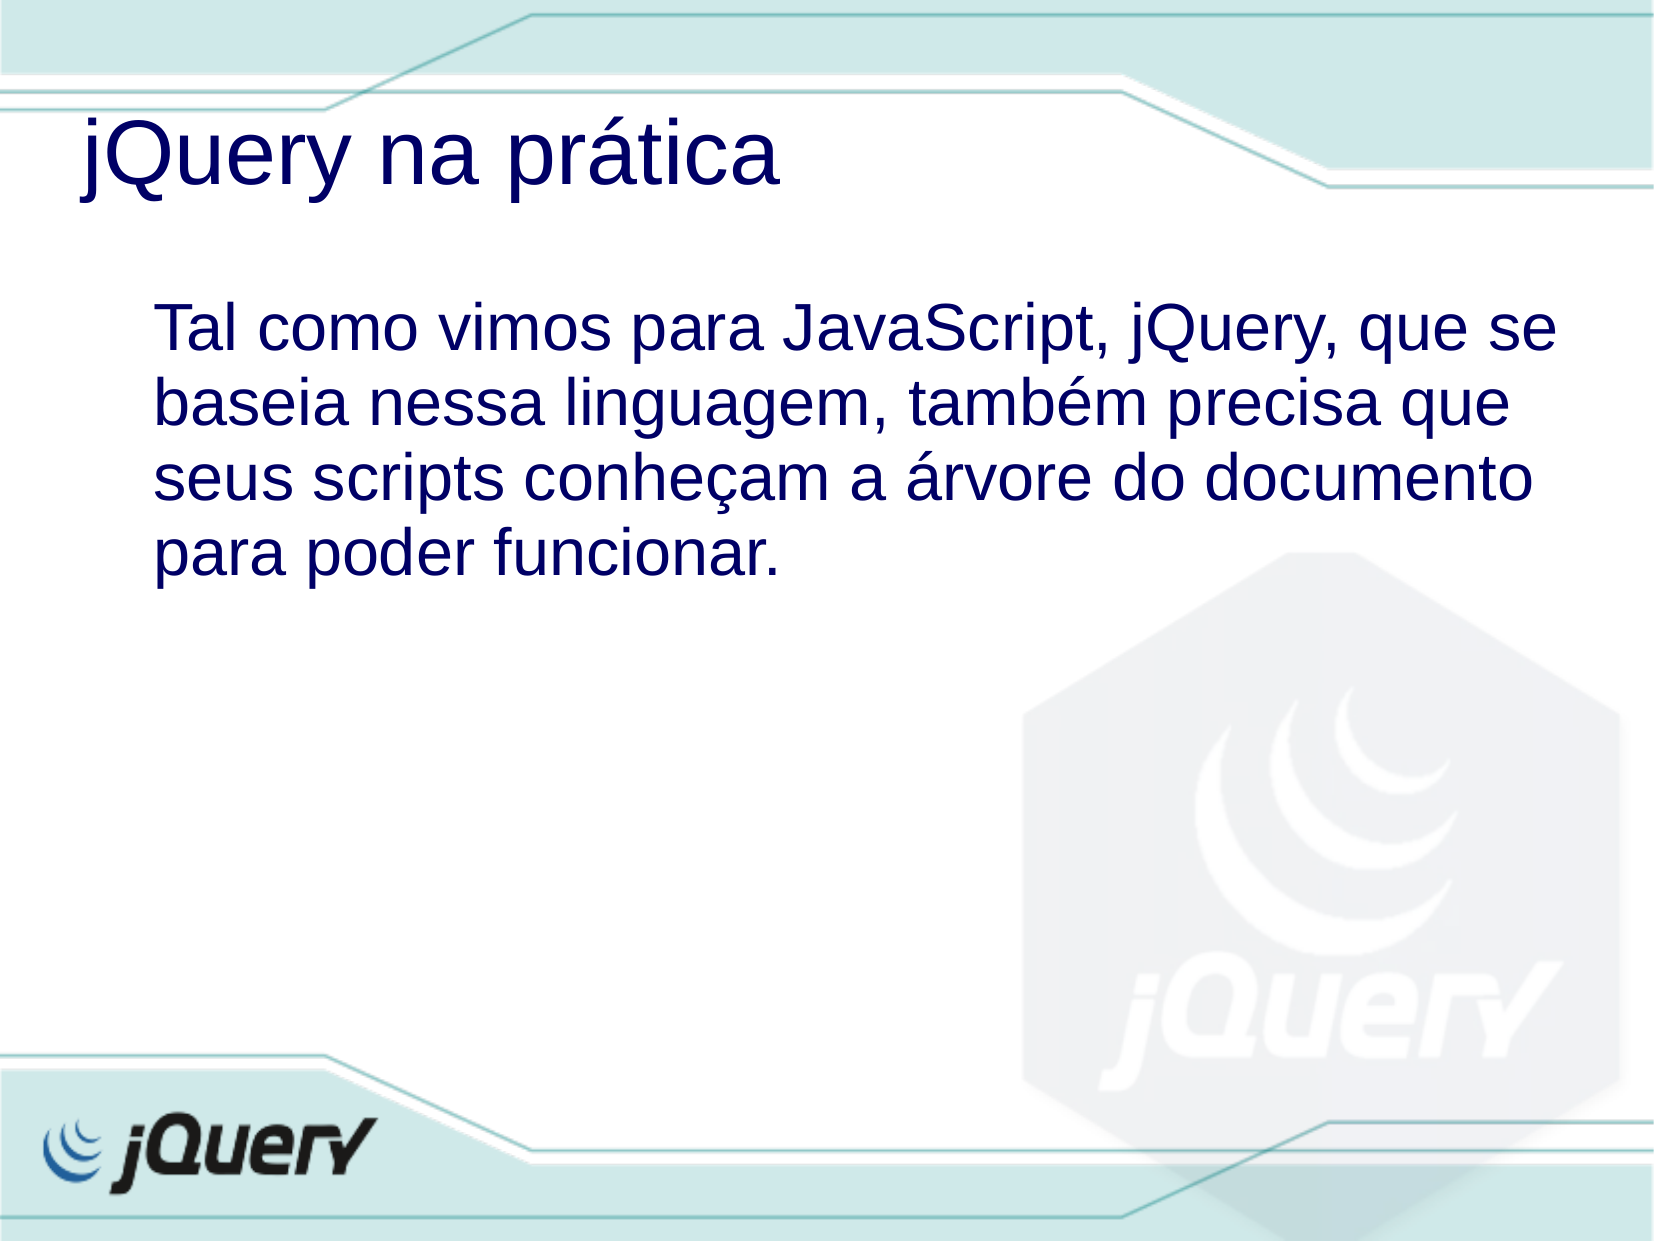

# jQuery na prática
Tal como vimos para JavaScript, jQuery, que se baseia nessa linguagem, também precisa que seus scripts conheçam a árvore do documento para poder funcionar.